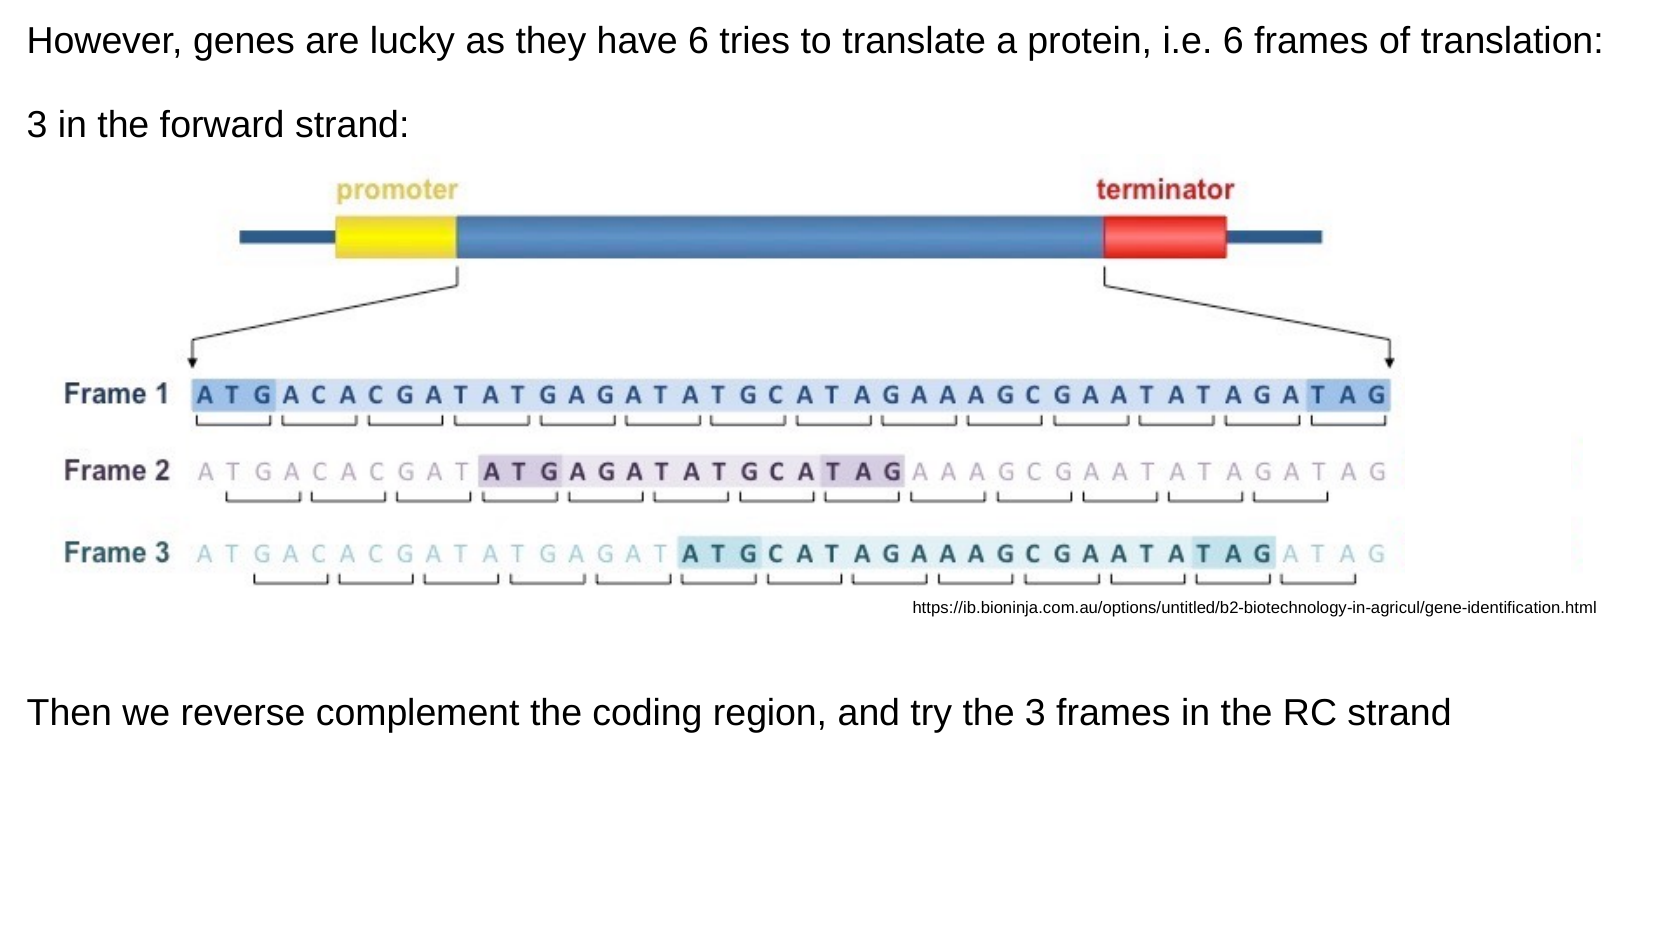

However, genes are lucky as they have 6 tries to translate a protein, i.e. 6 frames of translation:
3 in the forward strand:
Then we reverse complement the coding region, and try the 3 frames in the RC strand
https://ib.bioninja.com.au/options/untitled/b2-biotechnology-in-agricul/gene-identification.html